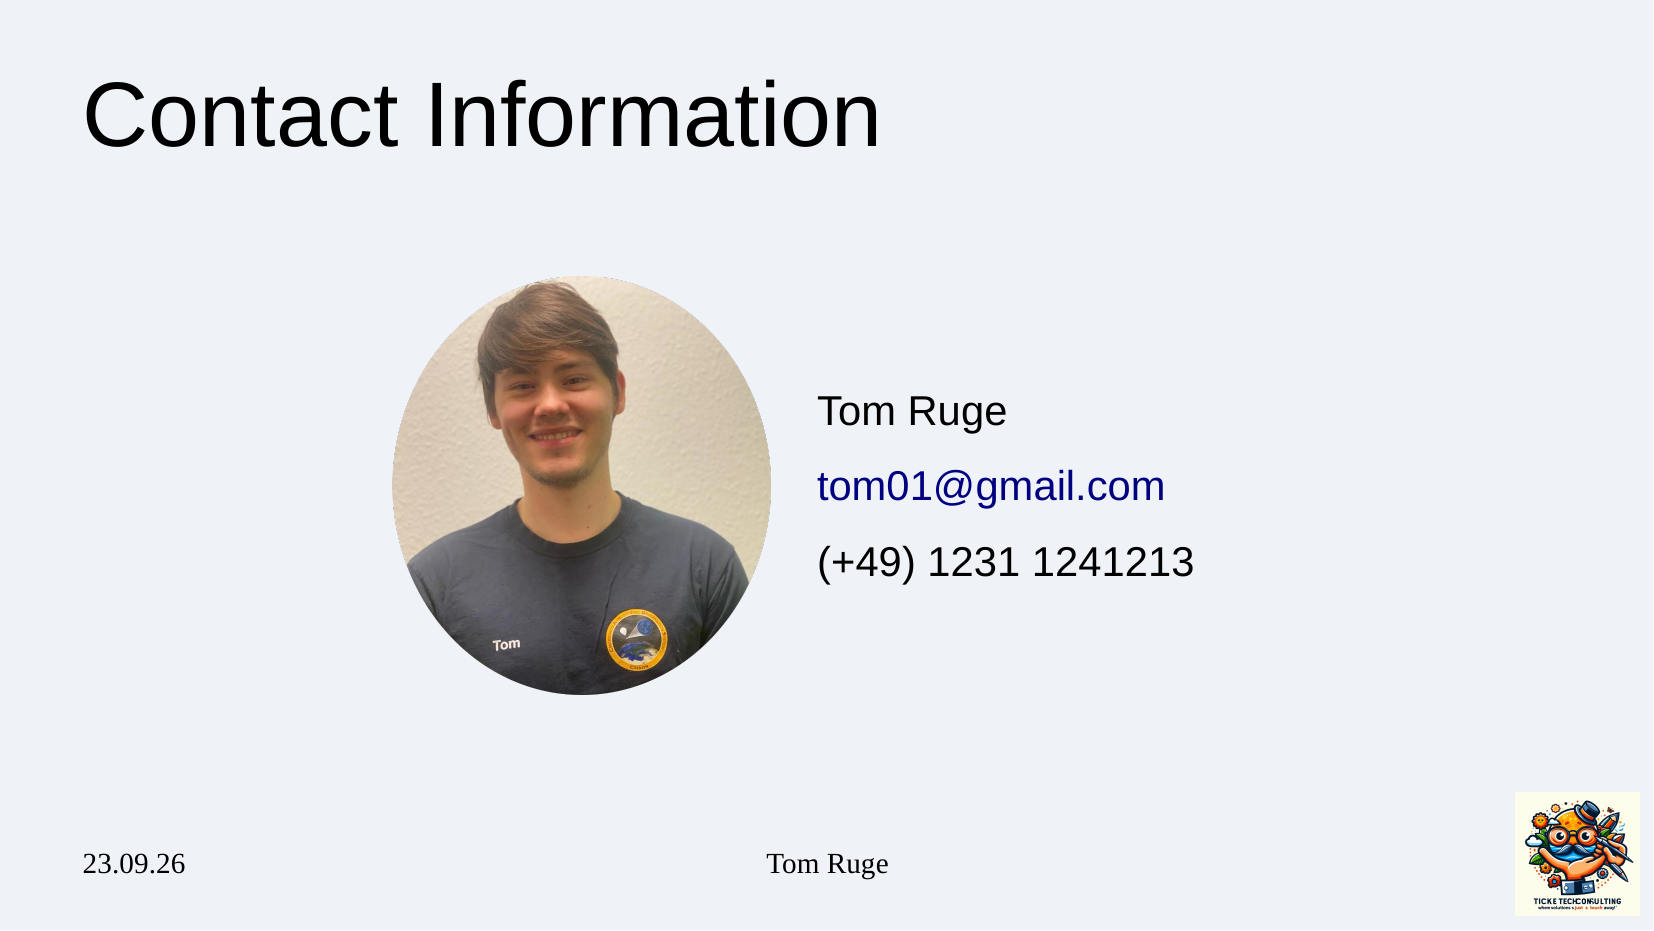

# Contact Information
Tom Ruge
tom01@gmail.com
(+49) 1231 1241213